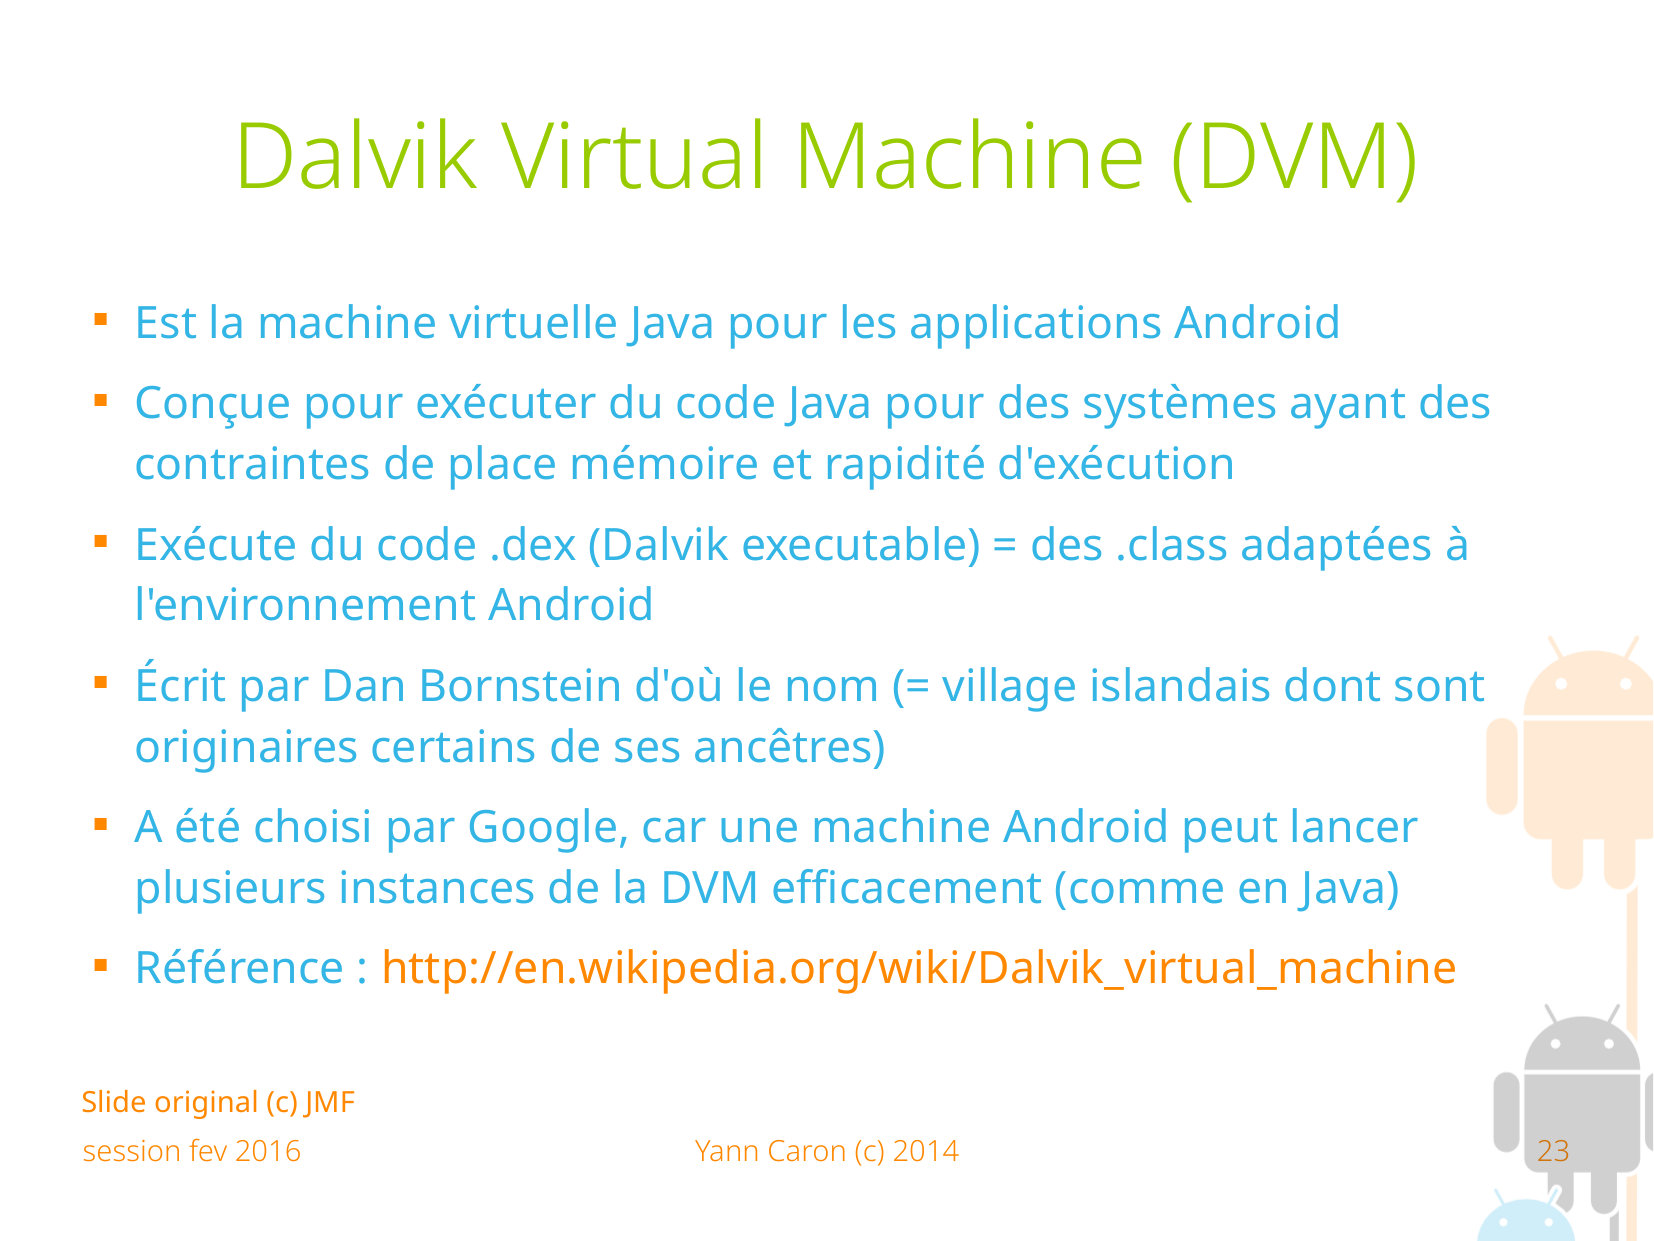

# Dalvik Virtual Machine (DVM)
Est la machine virtuelle Java pour les applications Android
Conçue pour exécuter du code Java pour des systèmes ayant des contraintes de place mémoire et rapidité d'exécution
Exécute du code .dex (Dalvik executable) = des .class adaptées à l'environnement Android
Écrit par Dan Bornstein d'où le nom (= village islandais dont sont originaires certains de ses ancêtres)
A été choisi par Google, car une machine Android peut lancer plusieurs instances de la DVM efficacement (comme en Java)
Référence : http://en.wikipedia.org/wiki/Dalvik_virtual_machine
Slide original (c) JMF
session fev 2016
Yann Caron (c) 2014
23